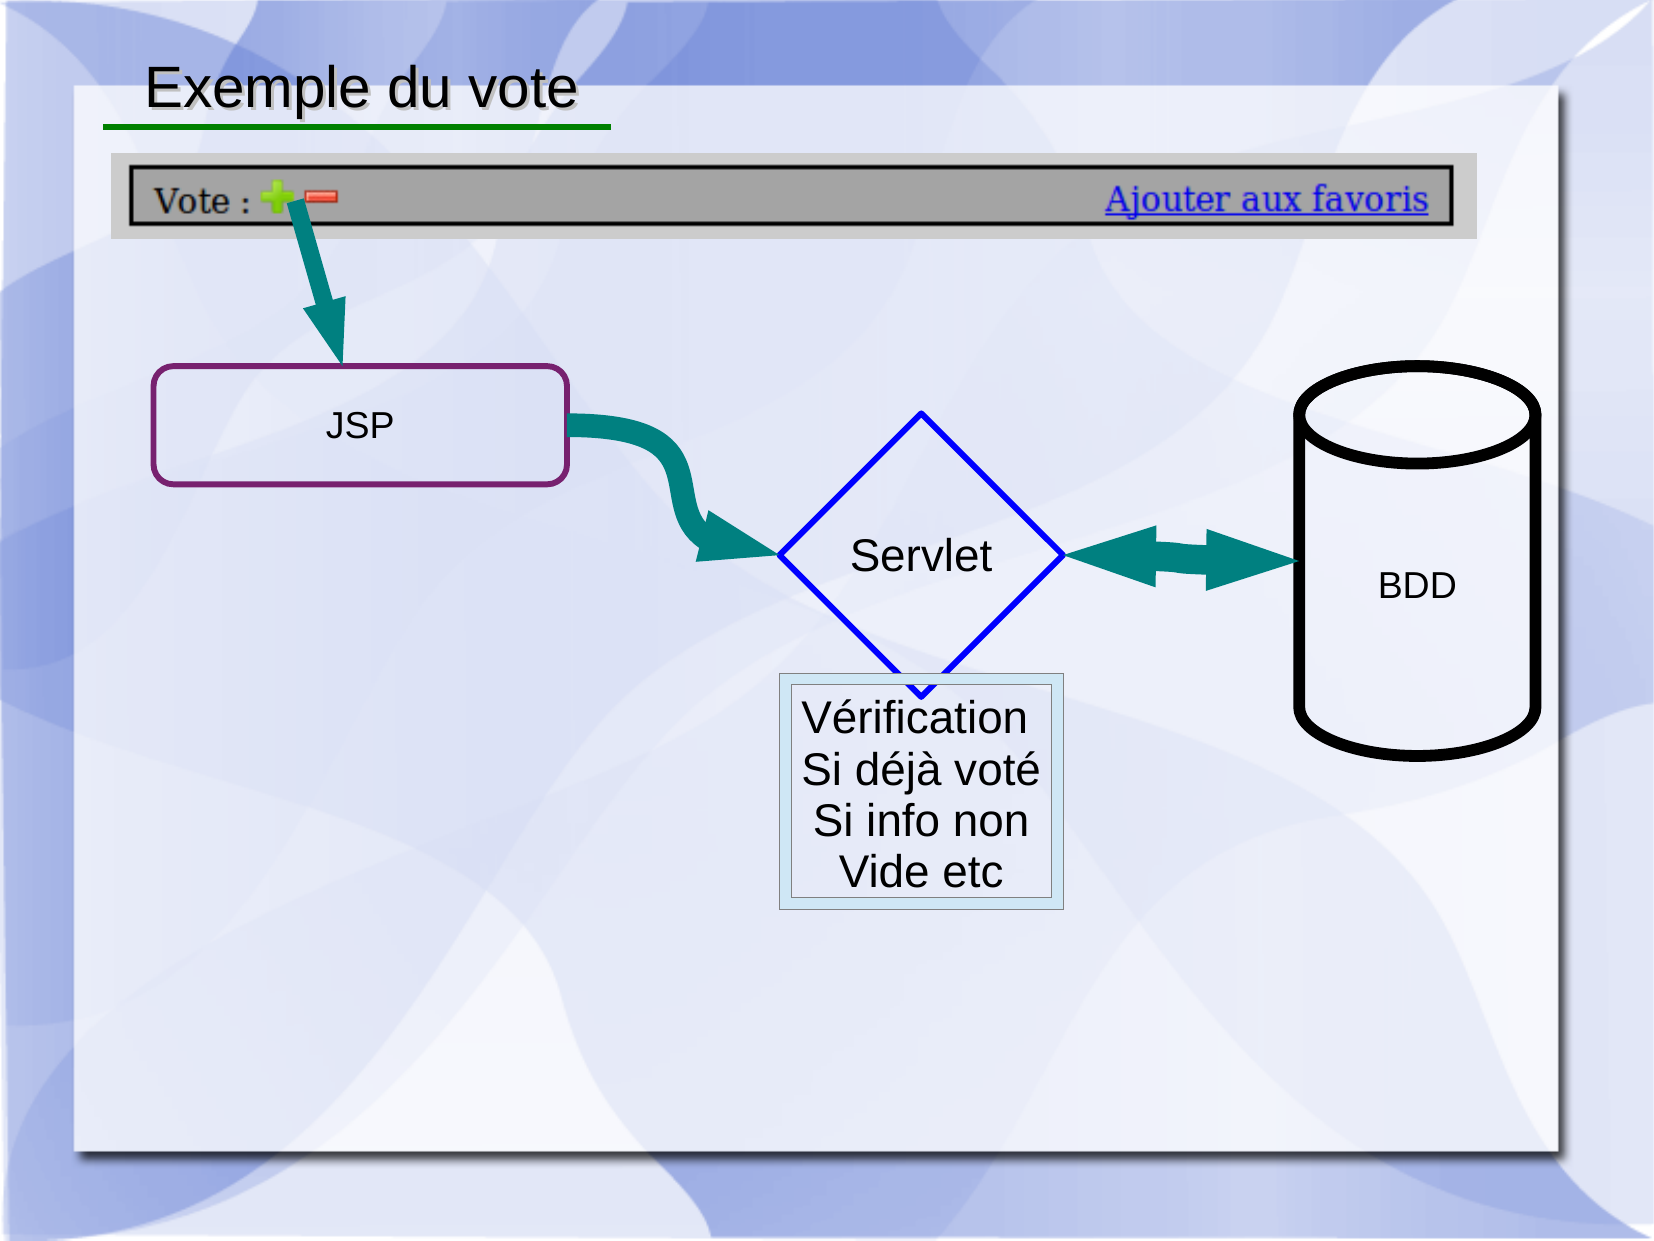

Exemple du vote
JSP
BDD
Servlet
Vérification
Si déjà voté
Si info non
Vide etc